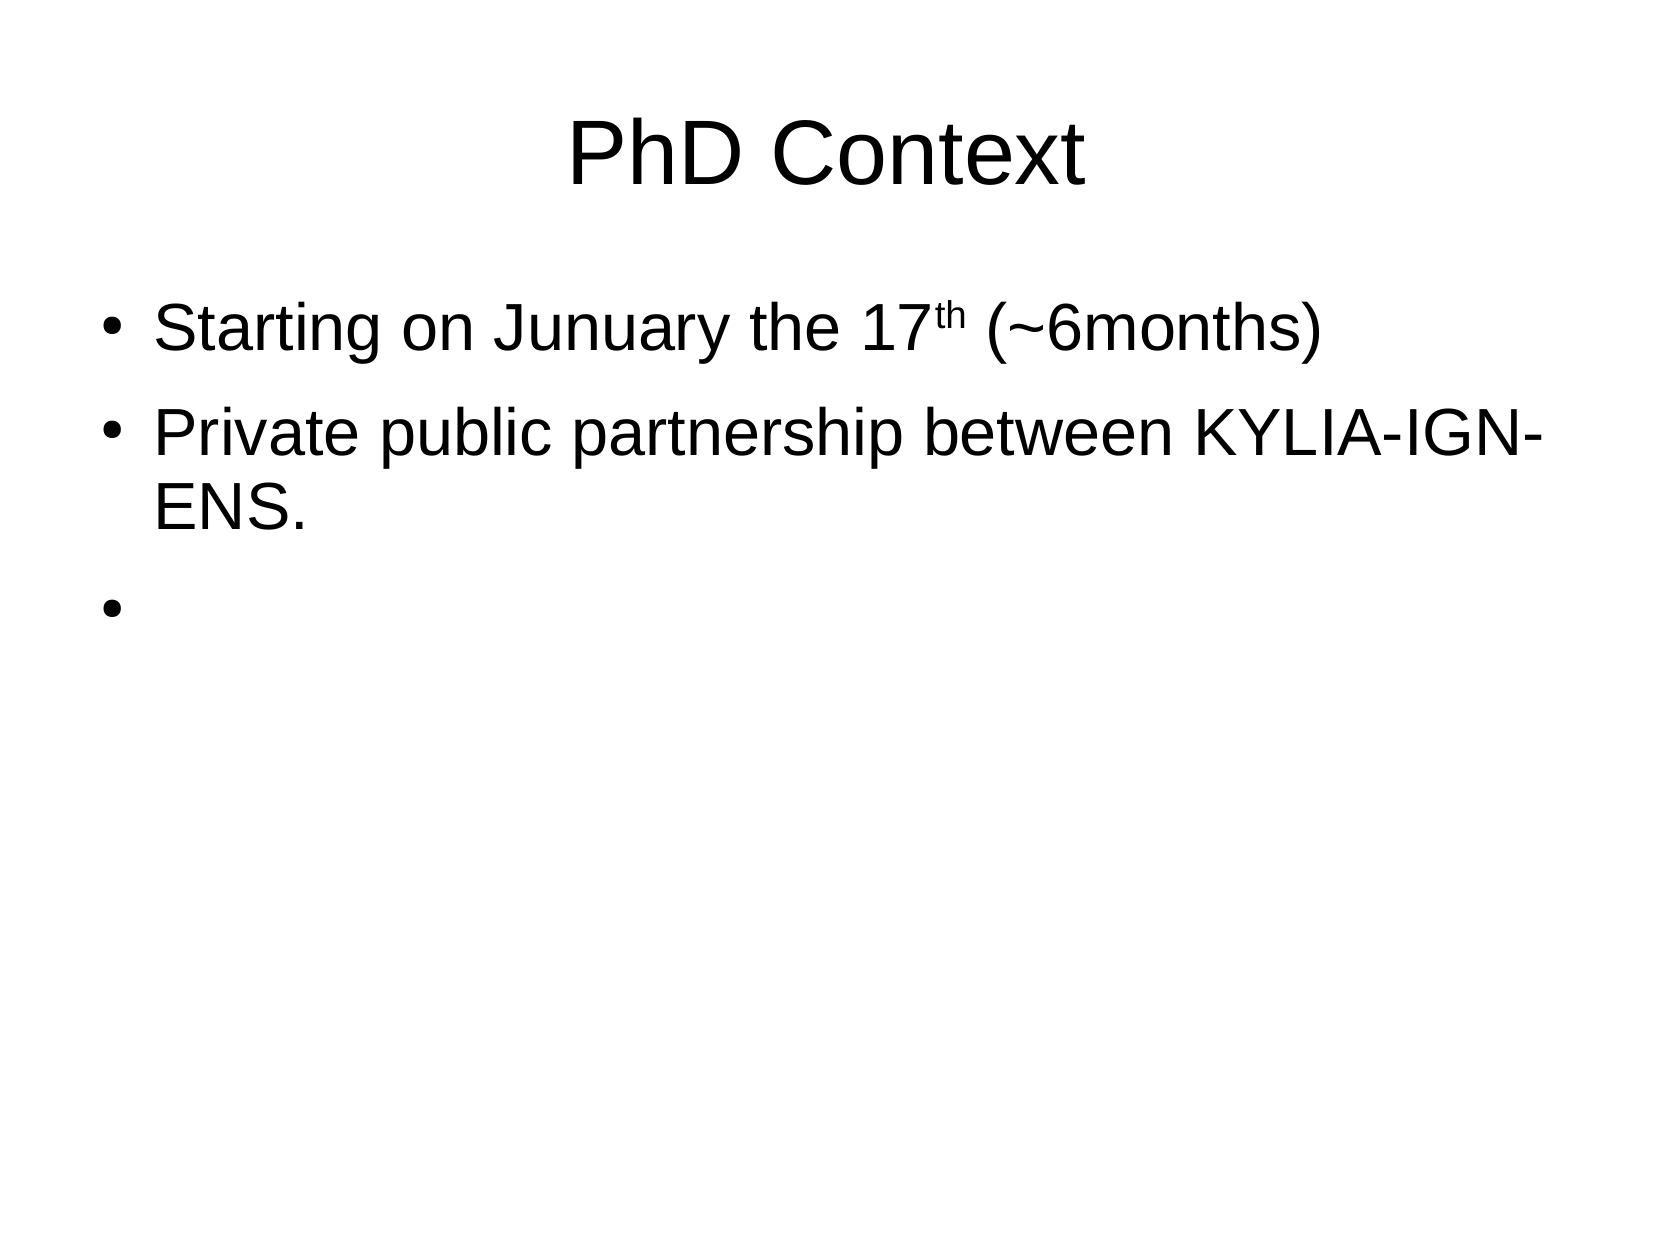

# PhD Context
Starting on Junuary the 17th (~6months)
Private public partnership between KYLIA-IGN-ENS.